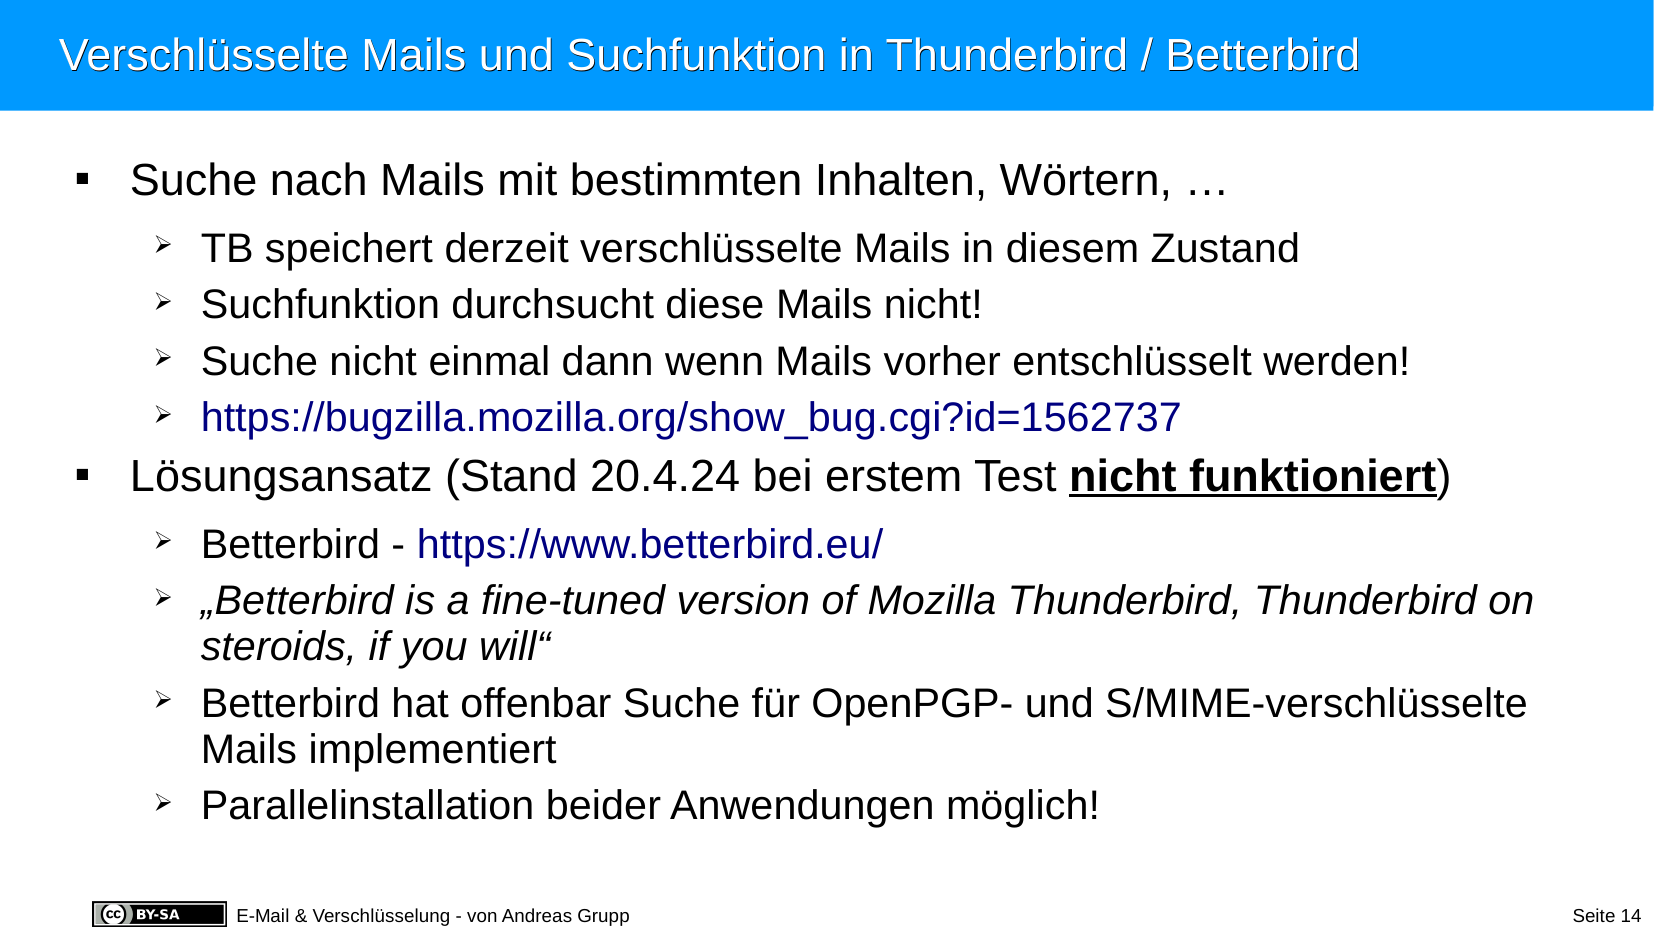

# Verschlüsselte Mails und Suchfunktion in Thunderbird / Betterbird
Suche nach Mails mit bestimmten Inhalten, Wörtern, …
TB speichert derzeit verschlüsselte Mails in diesem Zustand
Suchfunktion durchsucht diese Mails nicht!
Suche nicht einmal dann wenn Mails vorher entschlüsselt werden!
https://bugzilla.mozilla.org/show_bug.cgi?id=1562737
Lösungsansatz (Stand 20.4.24 bei erstem Test nicht funktioniert)
Betterbird - https://www.betterbird.eu/
„Betterbird is a fine-tuned version of Mozilla Thunderbird, Thunderbird on steroids, if you will“
Betterbird hat offenbar Suche für OpenPGP- und S/MIME-verschlüsselte Mails implementiert
Parallelinstallation beider Anwendungen möglich!
E-Mail & Verschlüsselung - von Andreas Grupp
14